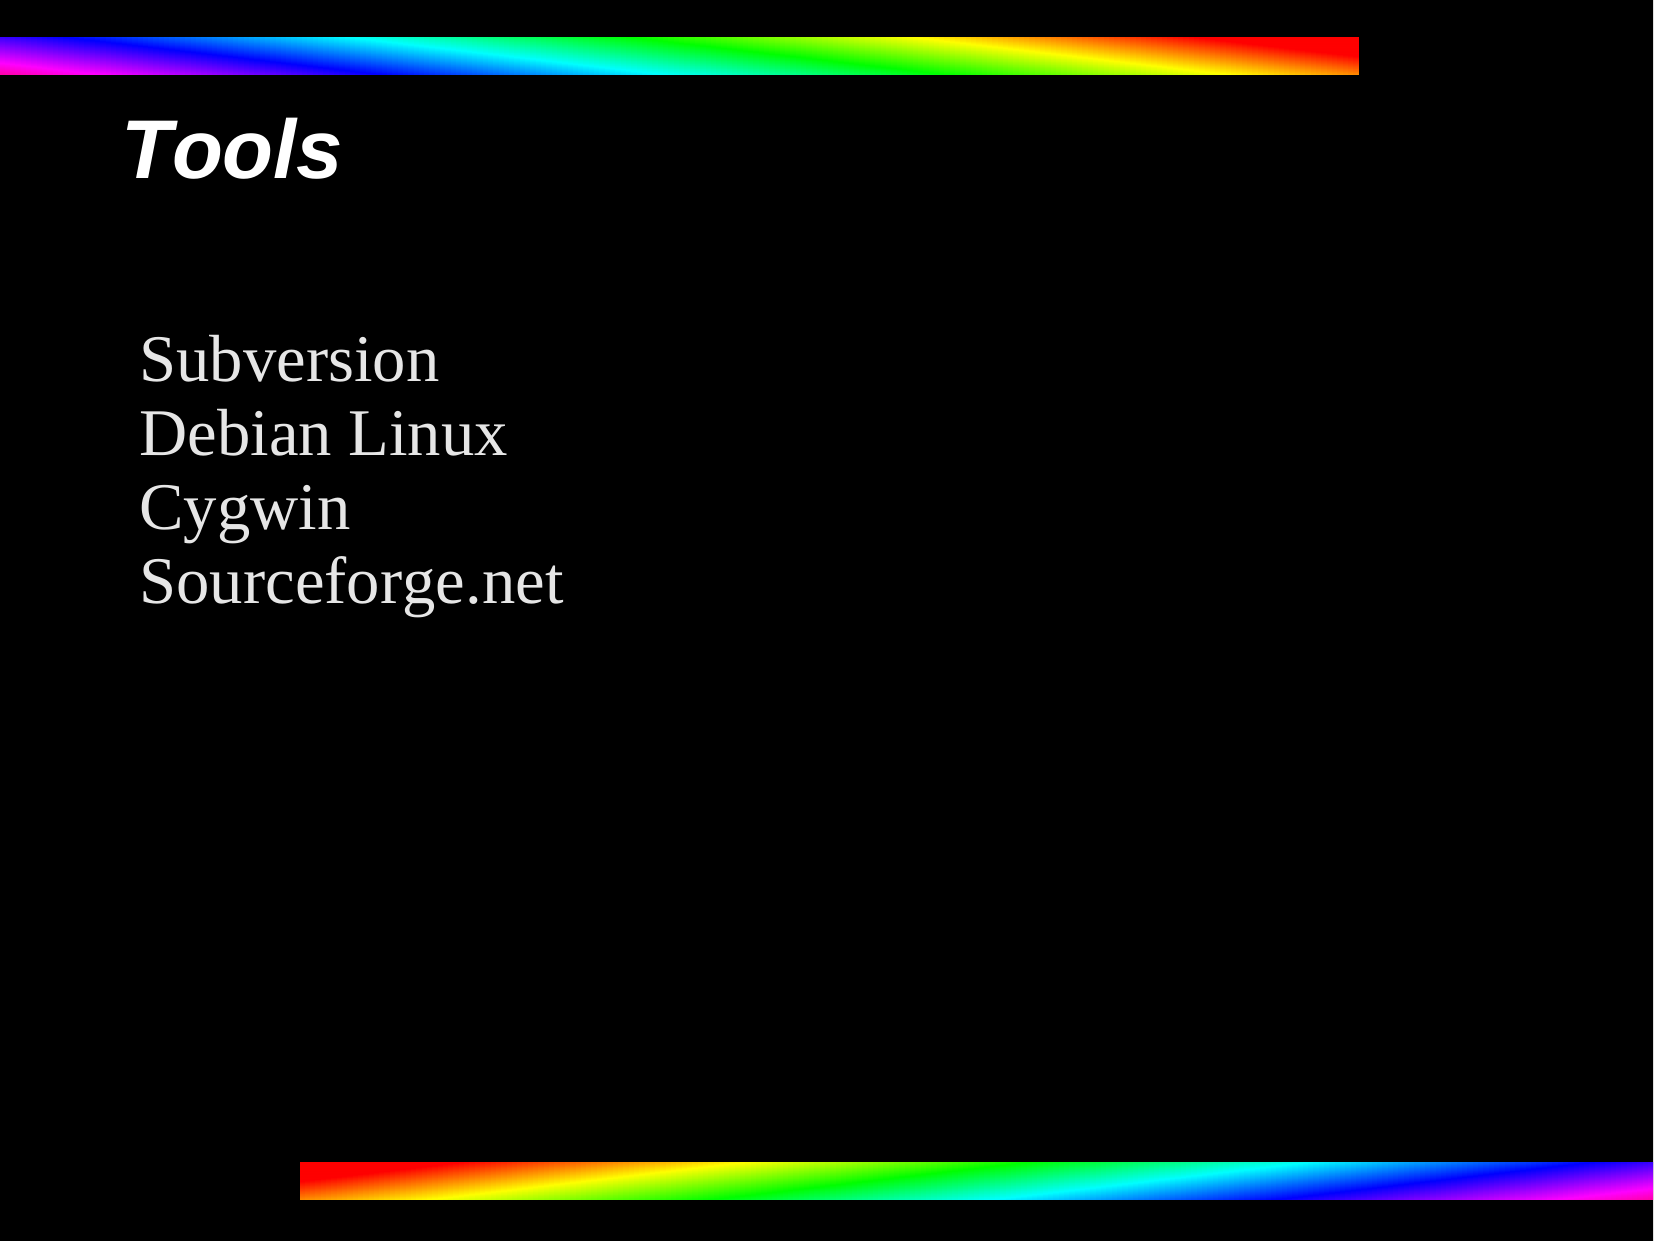

# Tools
Subversion
Debian Linux
Cygwin
Sourceforge.net